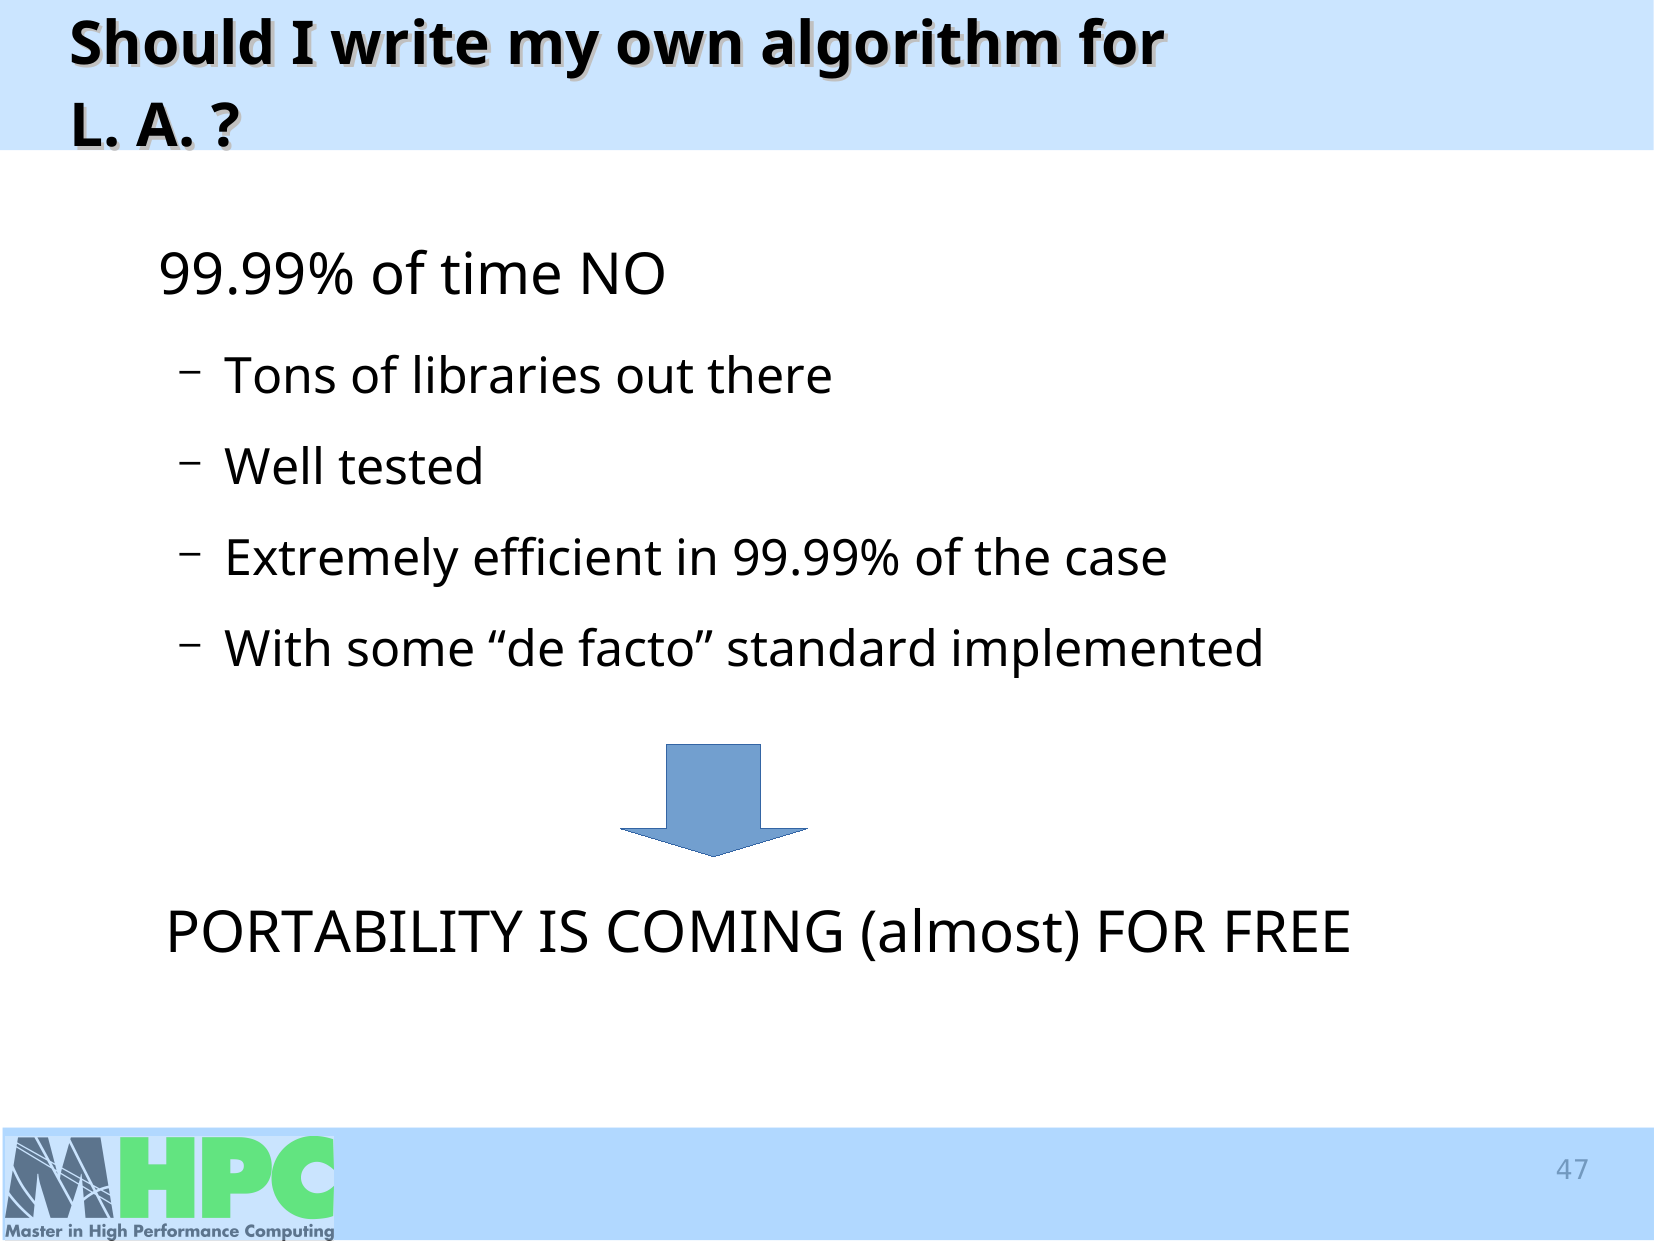

# Should I write my own algorithm for L. A. ?
99.99% of time NO
Tons of libraries out there
Well tested
Extremely efficient in 99.99% of the case
With some “de facto” standard implemented
 PORTABILITY IS COMING (almost) FOR FREE
47